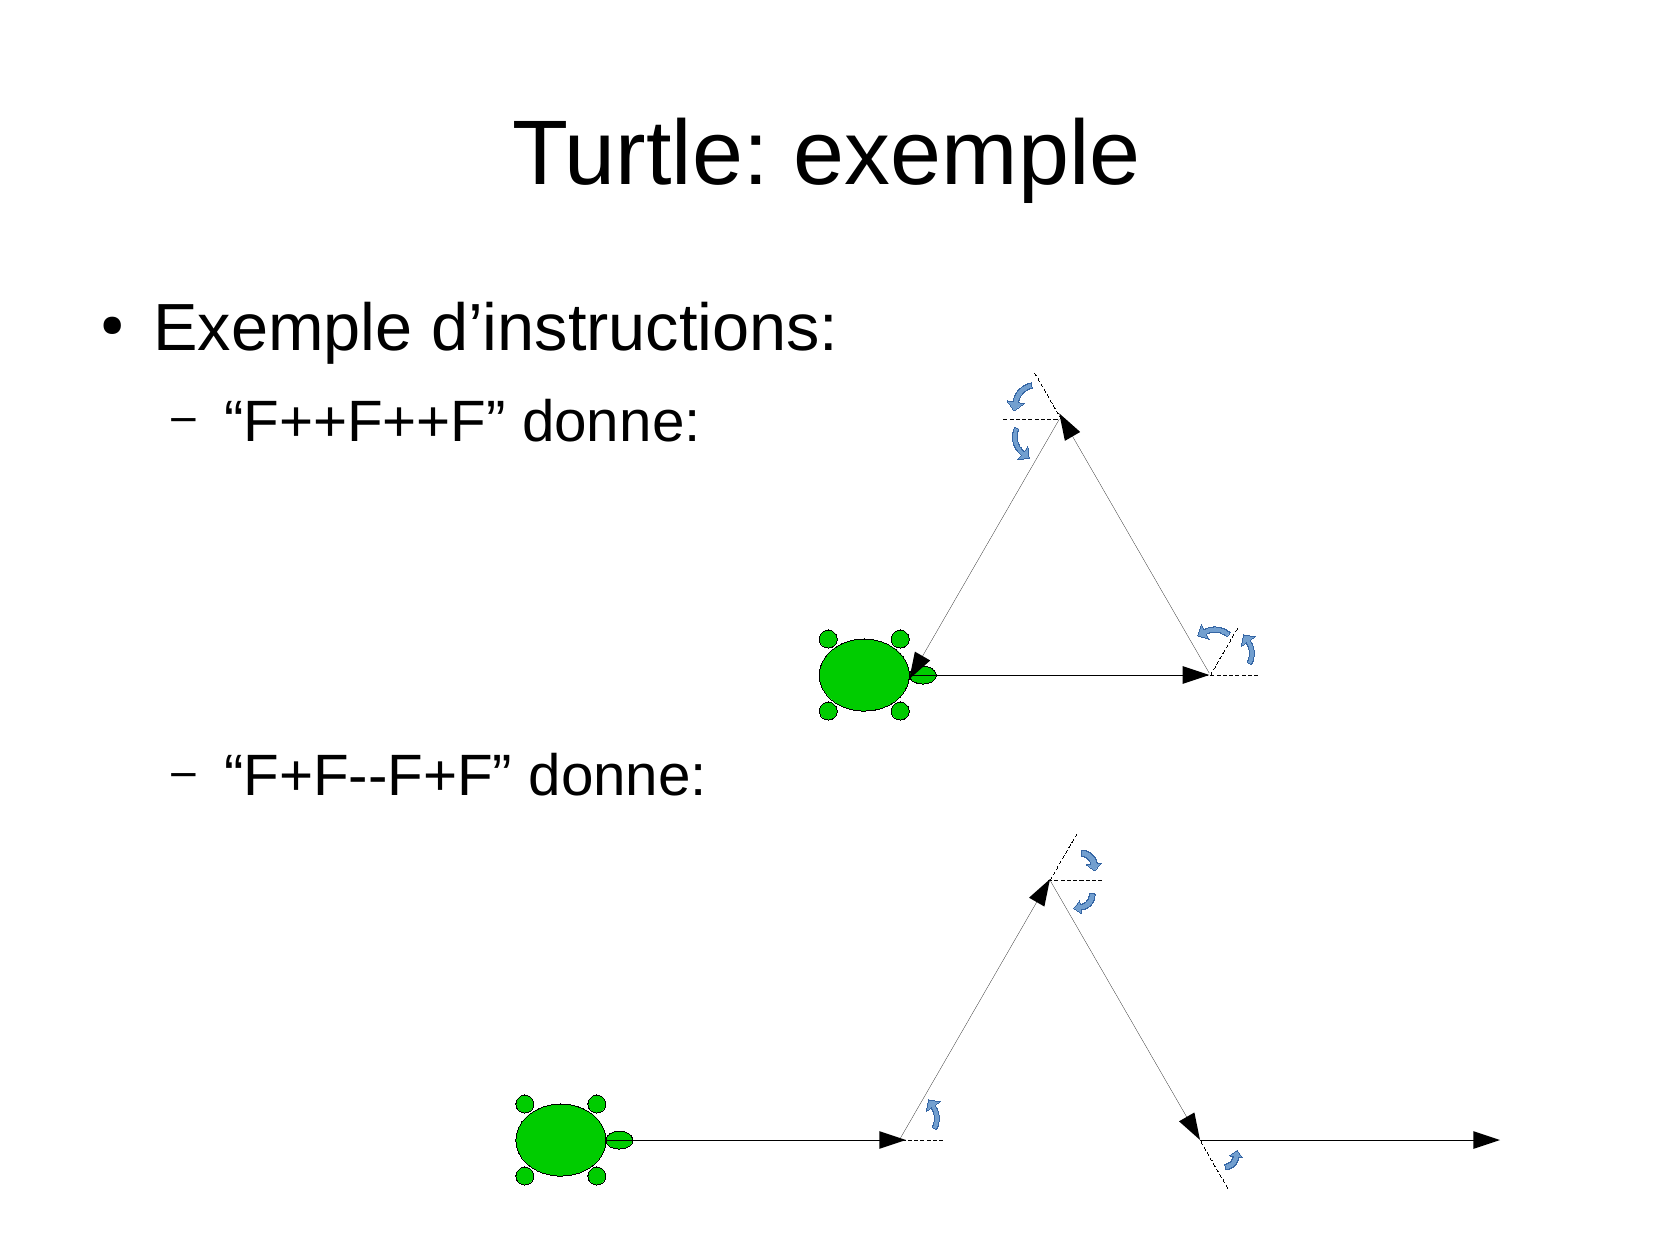

# Turtle: exemple
Exemple d’instructions:
“F++F++F” donne:
“F+F--F+F” donne: